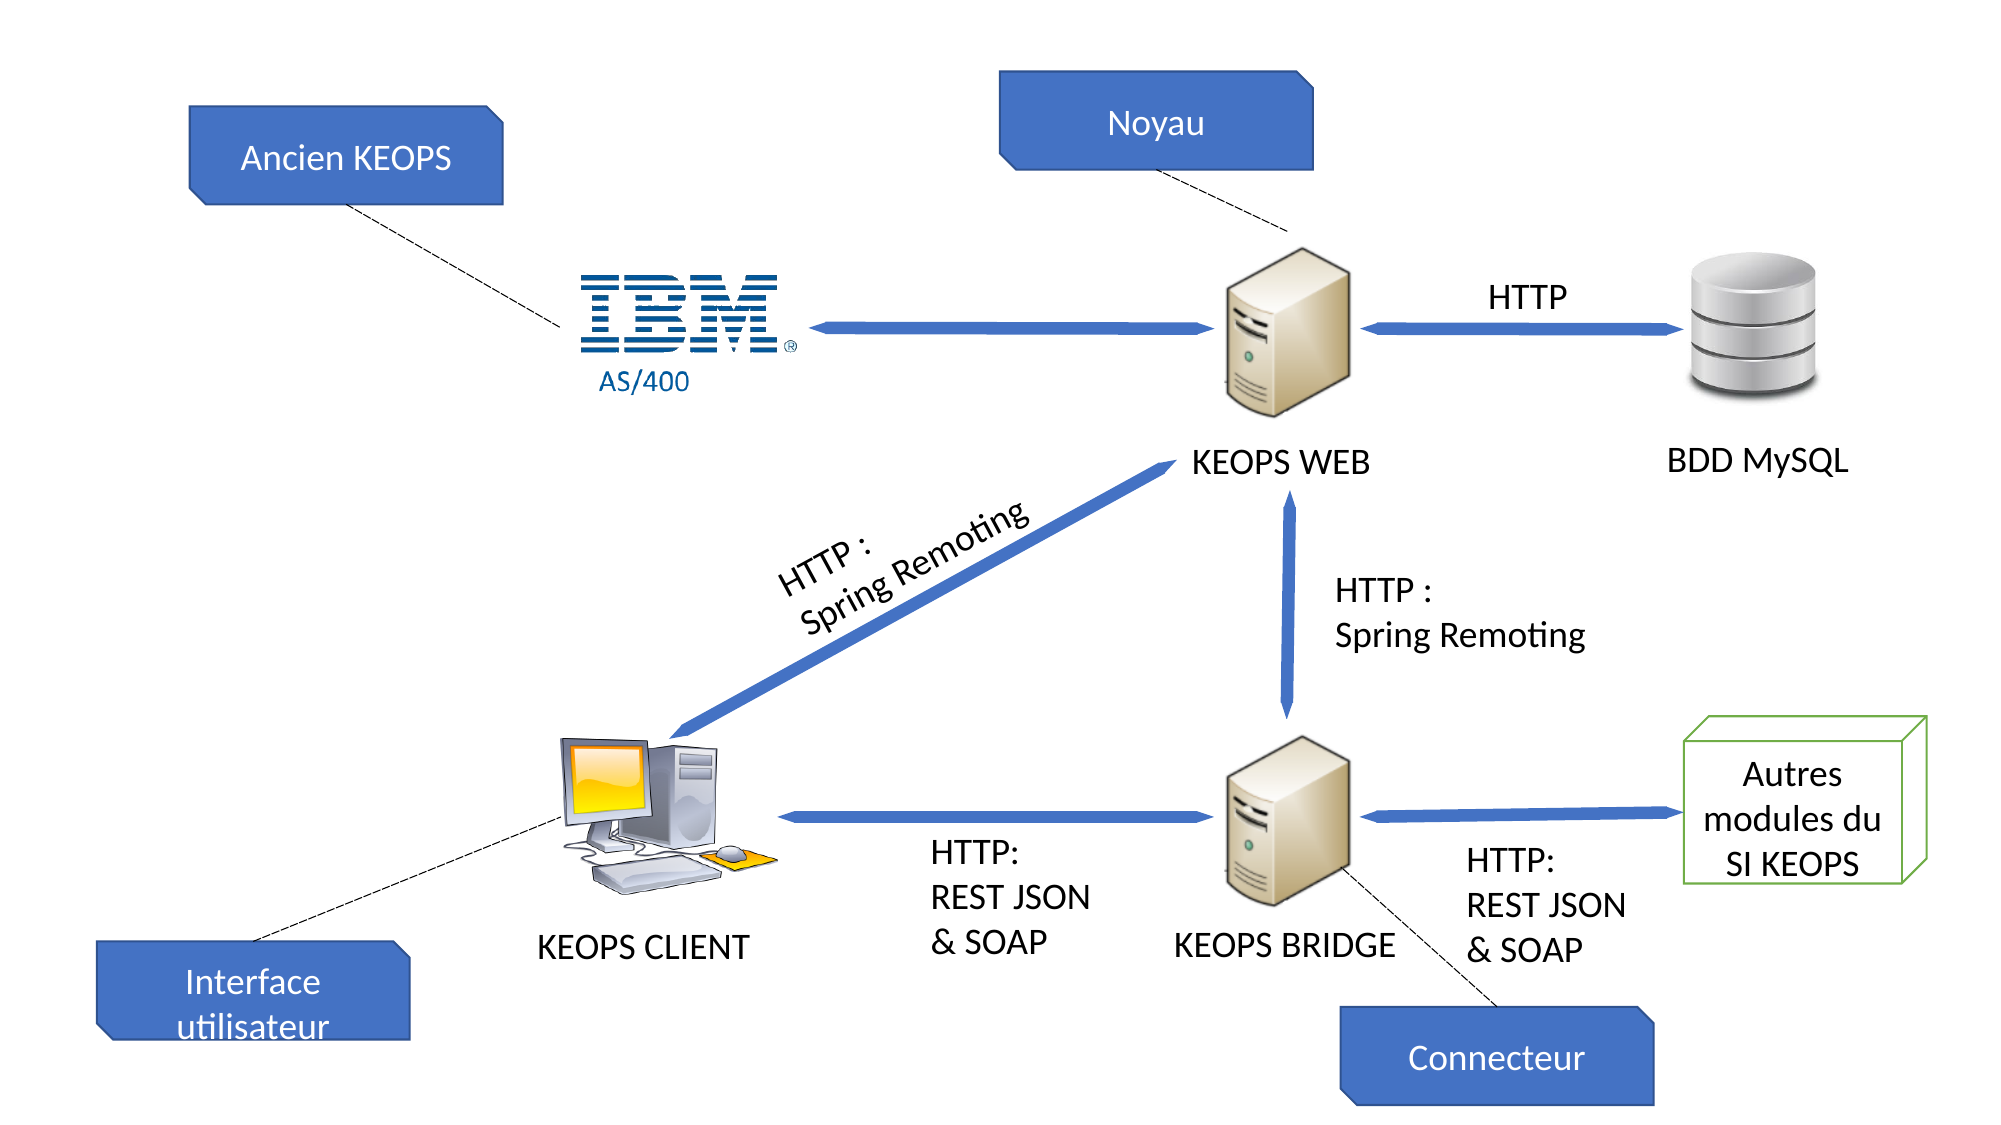

Noyau
Ancien KEOPS
HTTP
BDD MySQL
KEOPS WEB
HTTP :
Spring Remoting
HTTP :
Spring Remoting
Autres modules du SI KEOPS
HTTP:
REST JSON & SOAP
HTTP:
REST JSON & SOAP
KEOPS BRIDGE
KEOPS CLIENT
Interface utilisateur
Connecteur